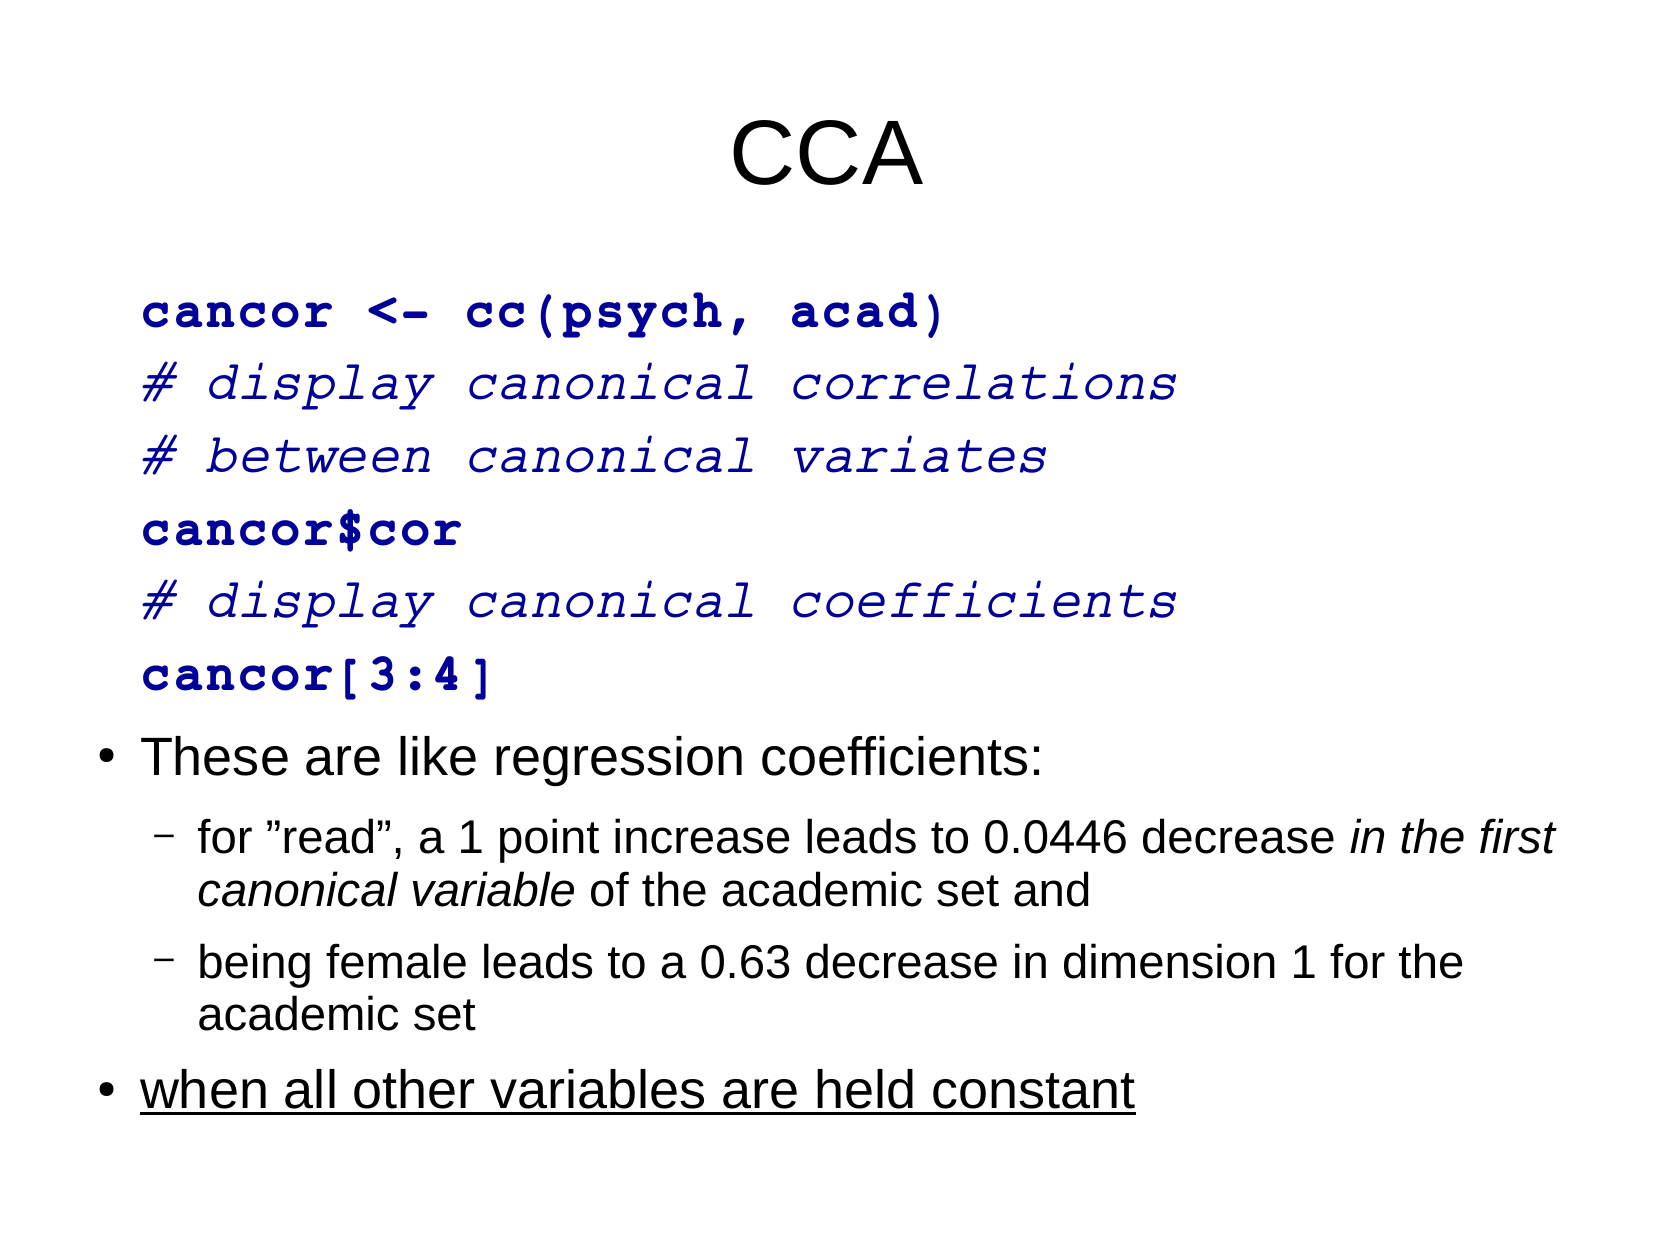

# CCA
cancor <- cc(psych, acad)
# display canonical correlations
# between canonical variates
cancor$cor
# display canonical coefficients
cancor[3:4]
These are like regression coefficients:
for ”read”, a 1 point increase leads to 0.0446 decrease in the first canonical variable of the academic set and
being female leads to a 0.63 decrease in dimension 1 for the academic set
when all other variables are held constant